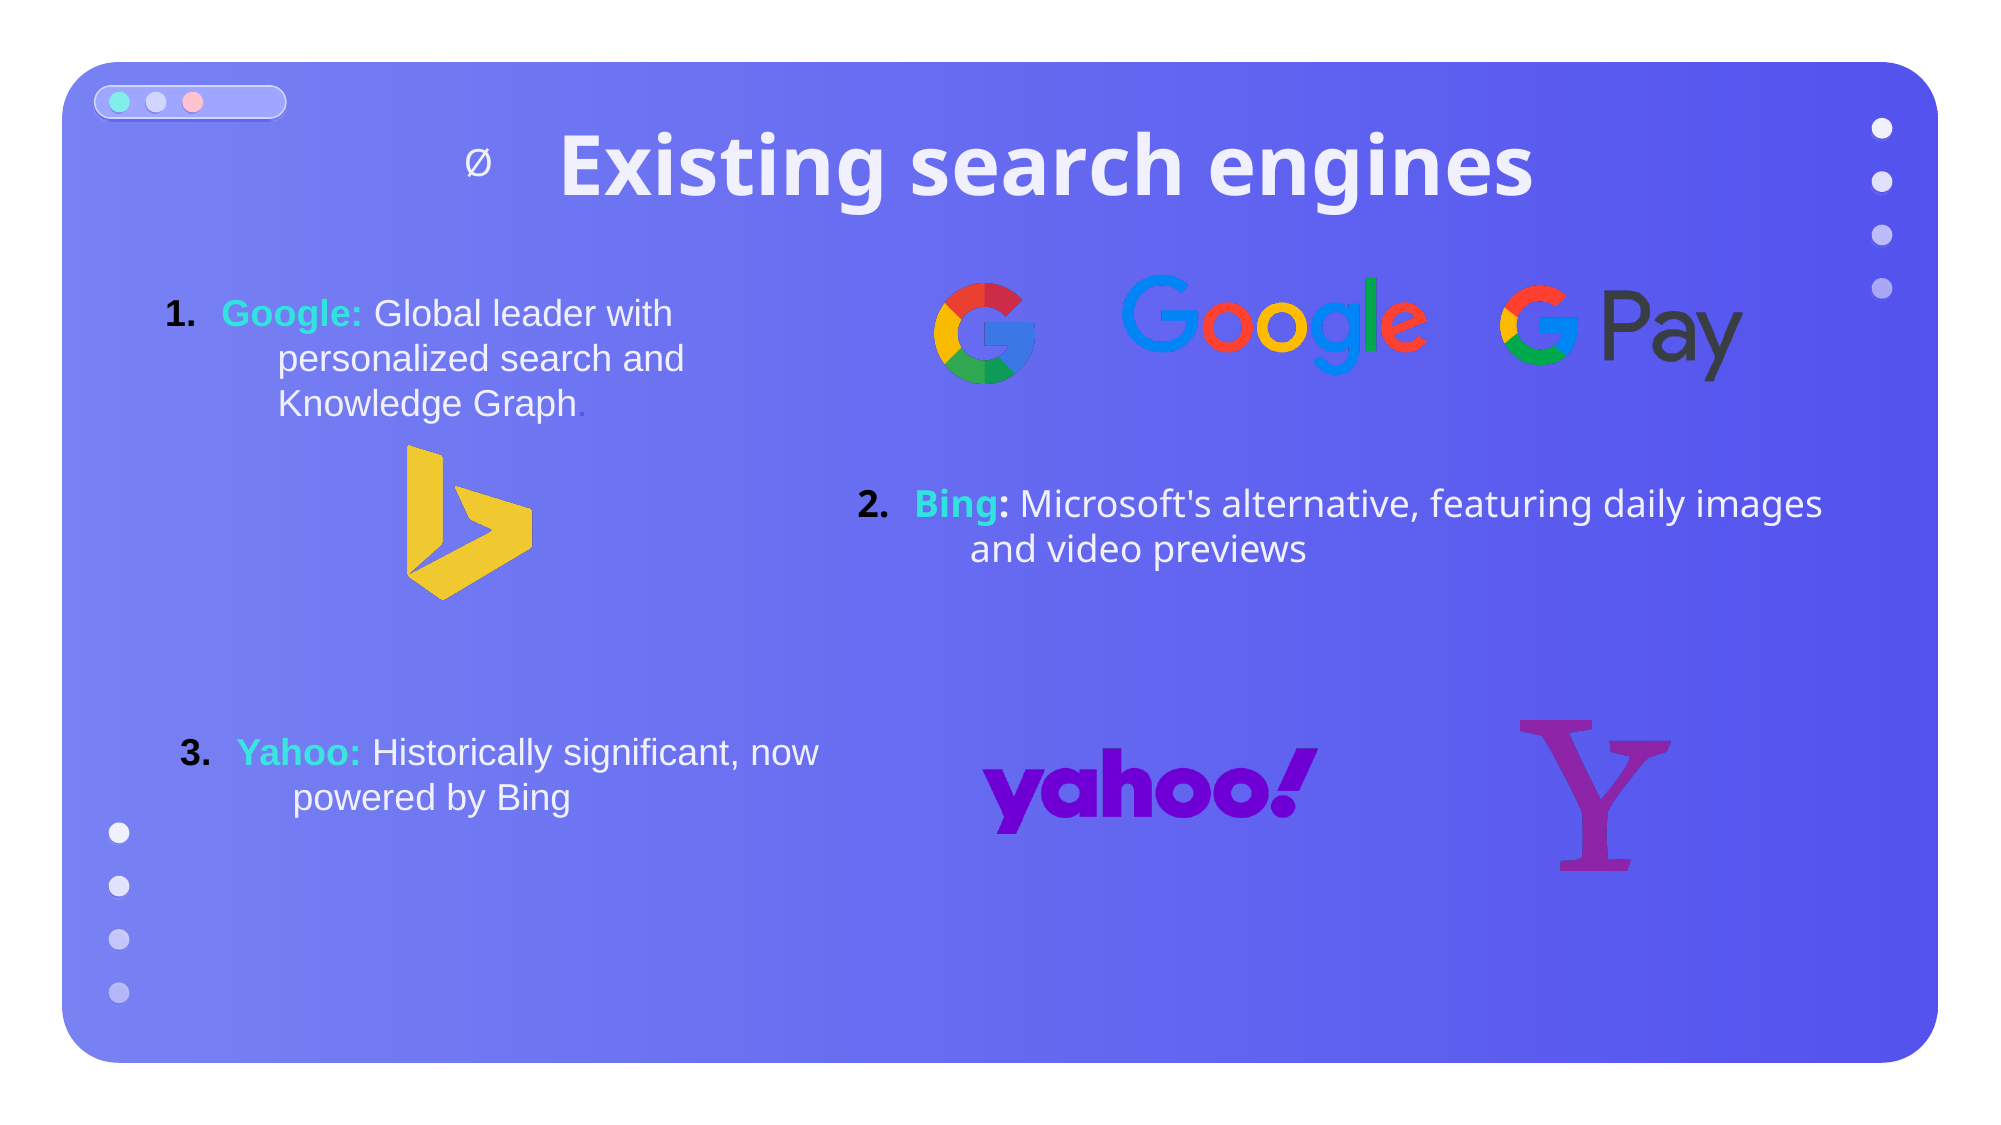

# Existing search engines
Google: Global leader with personalized search and Knowledge Graph.
Bing: Microsoft's alternative, featuring daily images and video previews
Yahoo: Historically significant, now powered by Bing